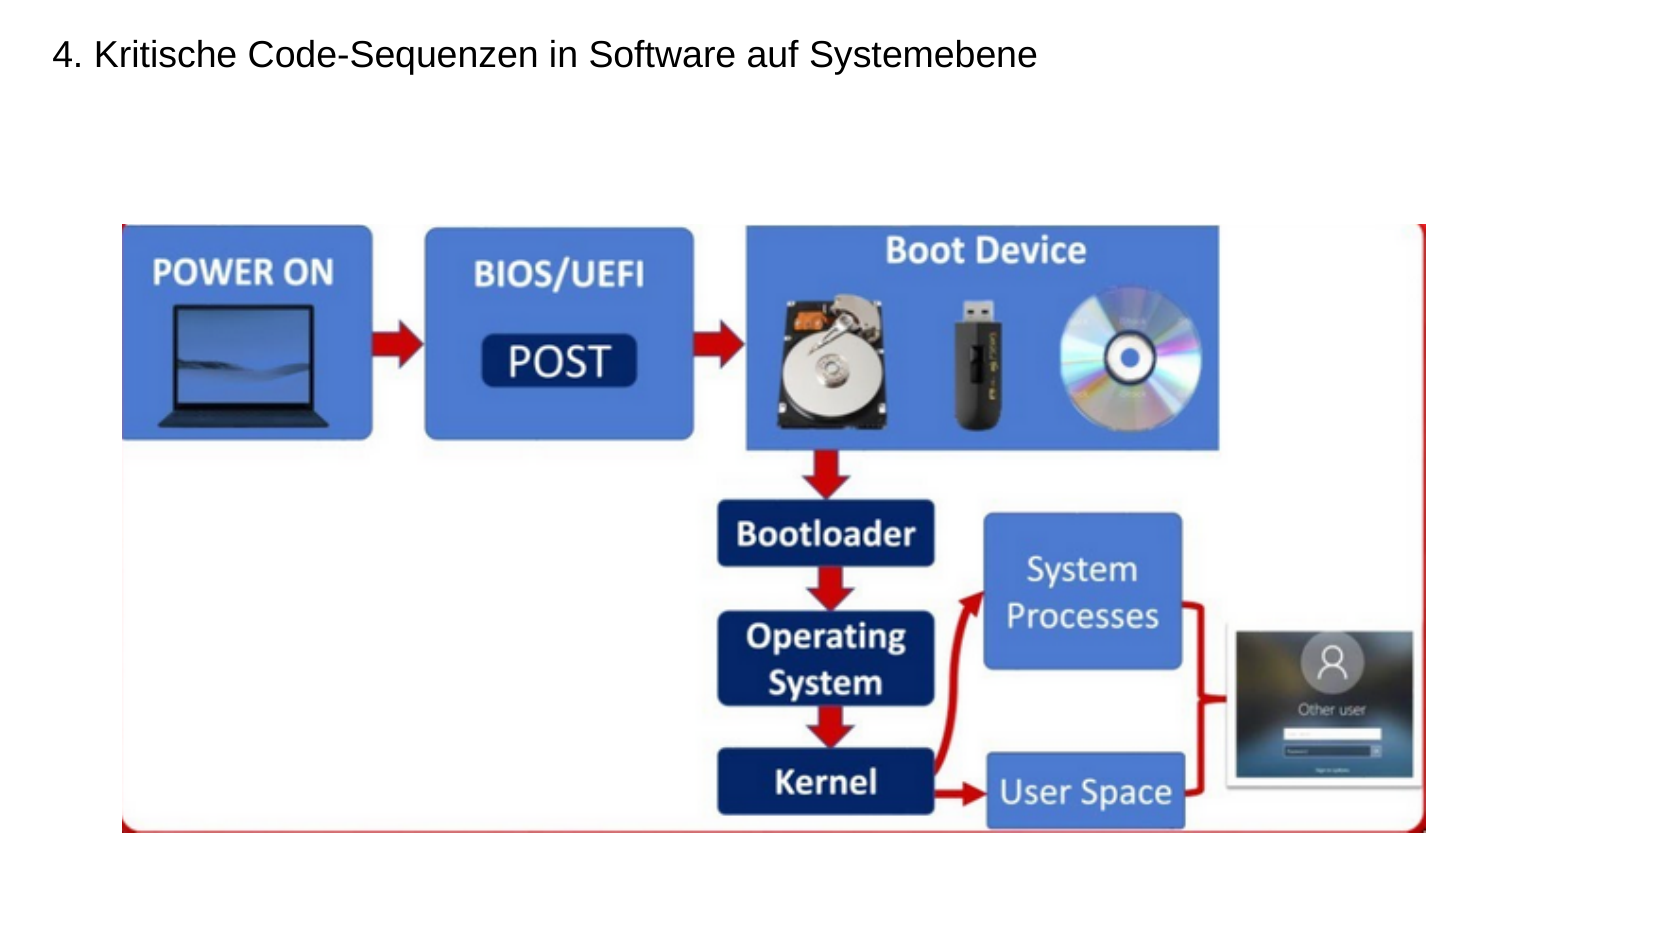

4. Kritische Code-Sequenzen in Software auf Systemebene